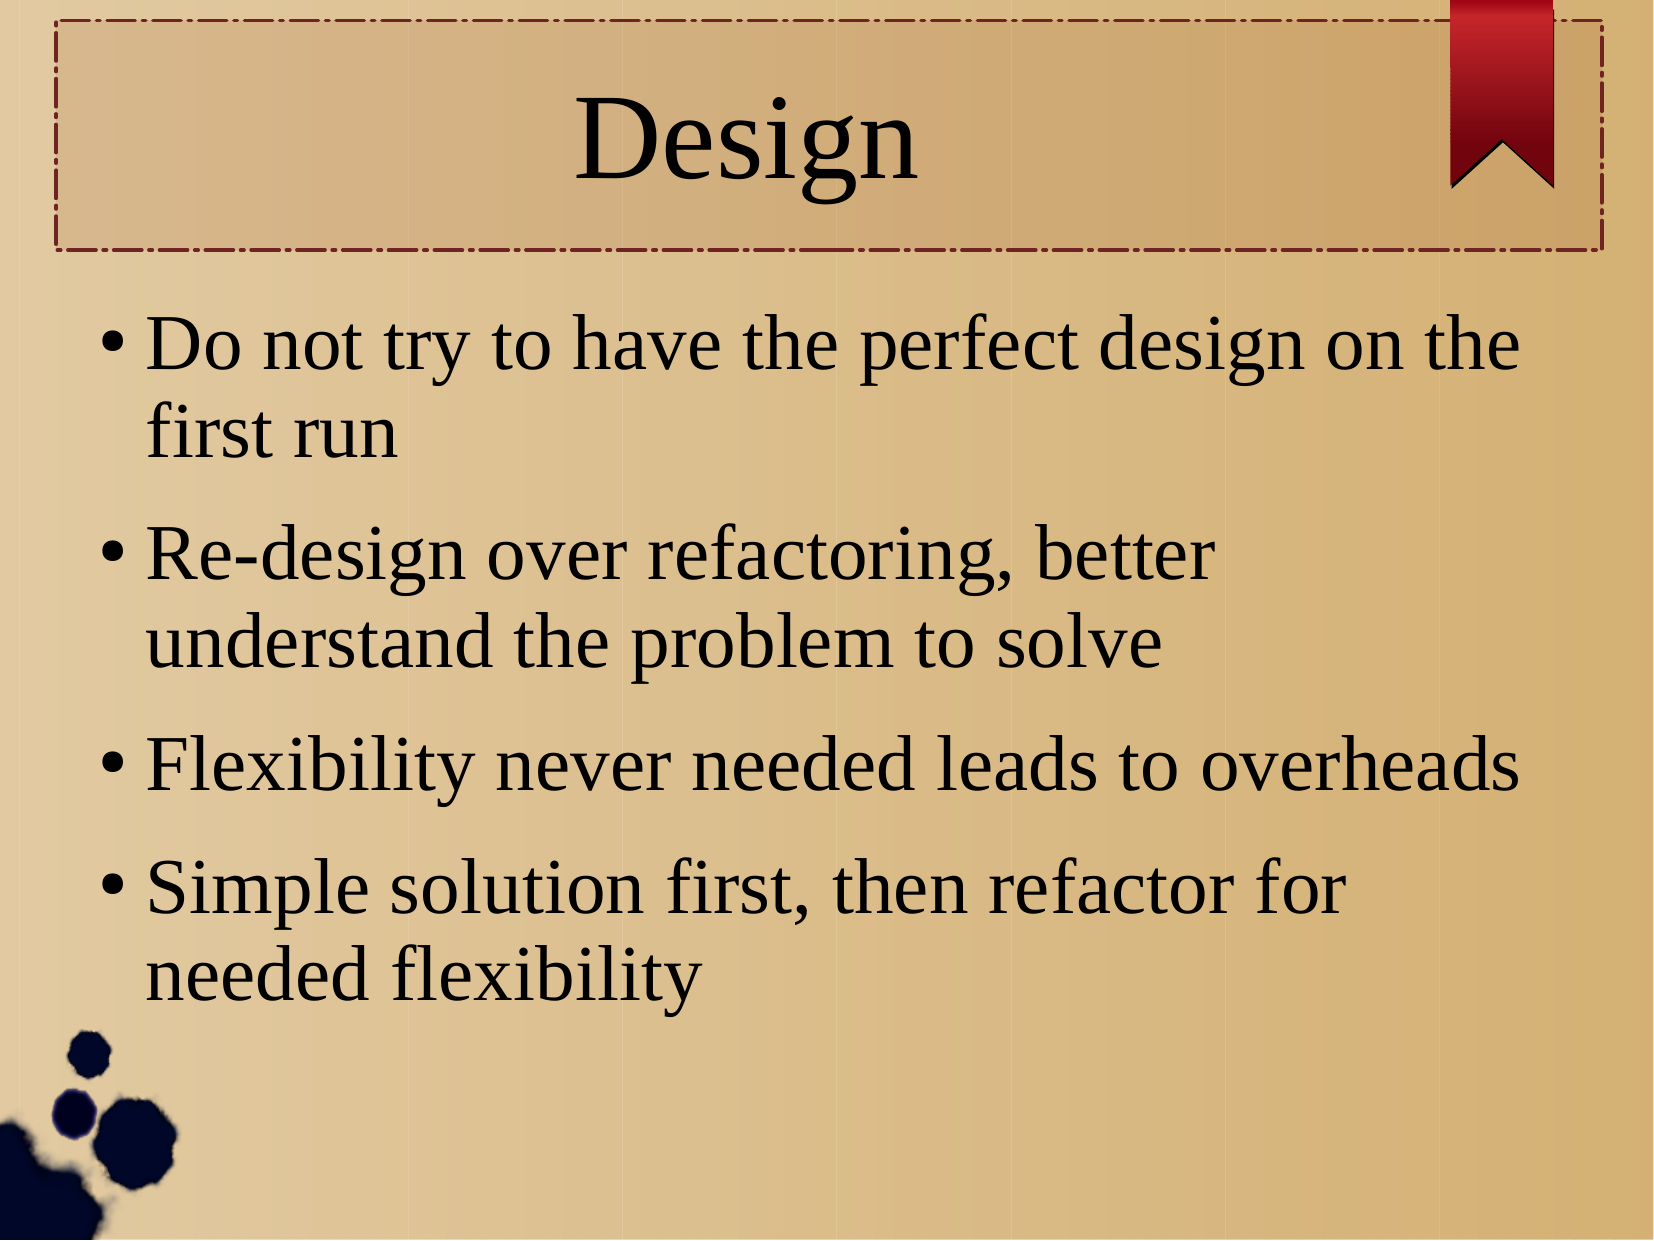

# Design
Do not try to have the perfect design on the first run
Re-design over refactoring, better understand the problem to solve
Flexibility never needed leads to overheads
Simple solution first, then refactor for needed flexibility